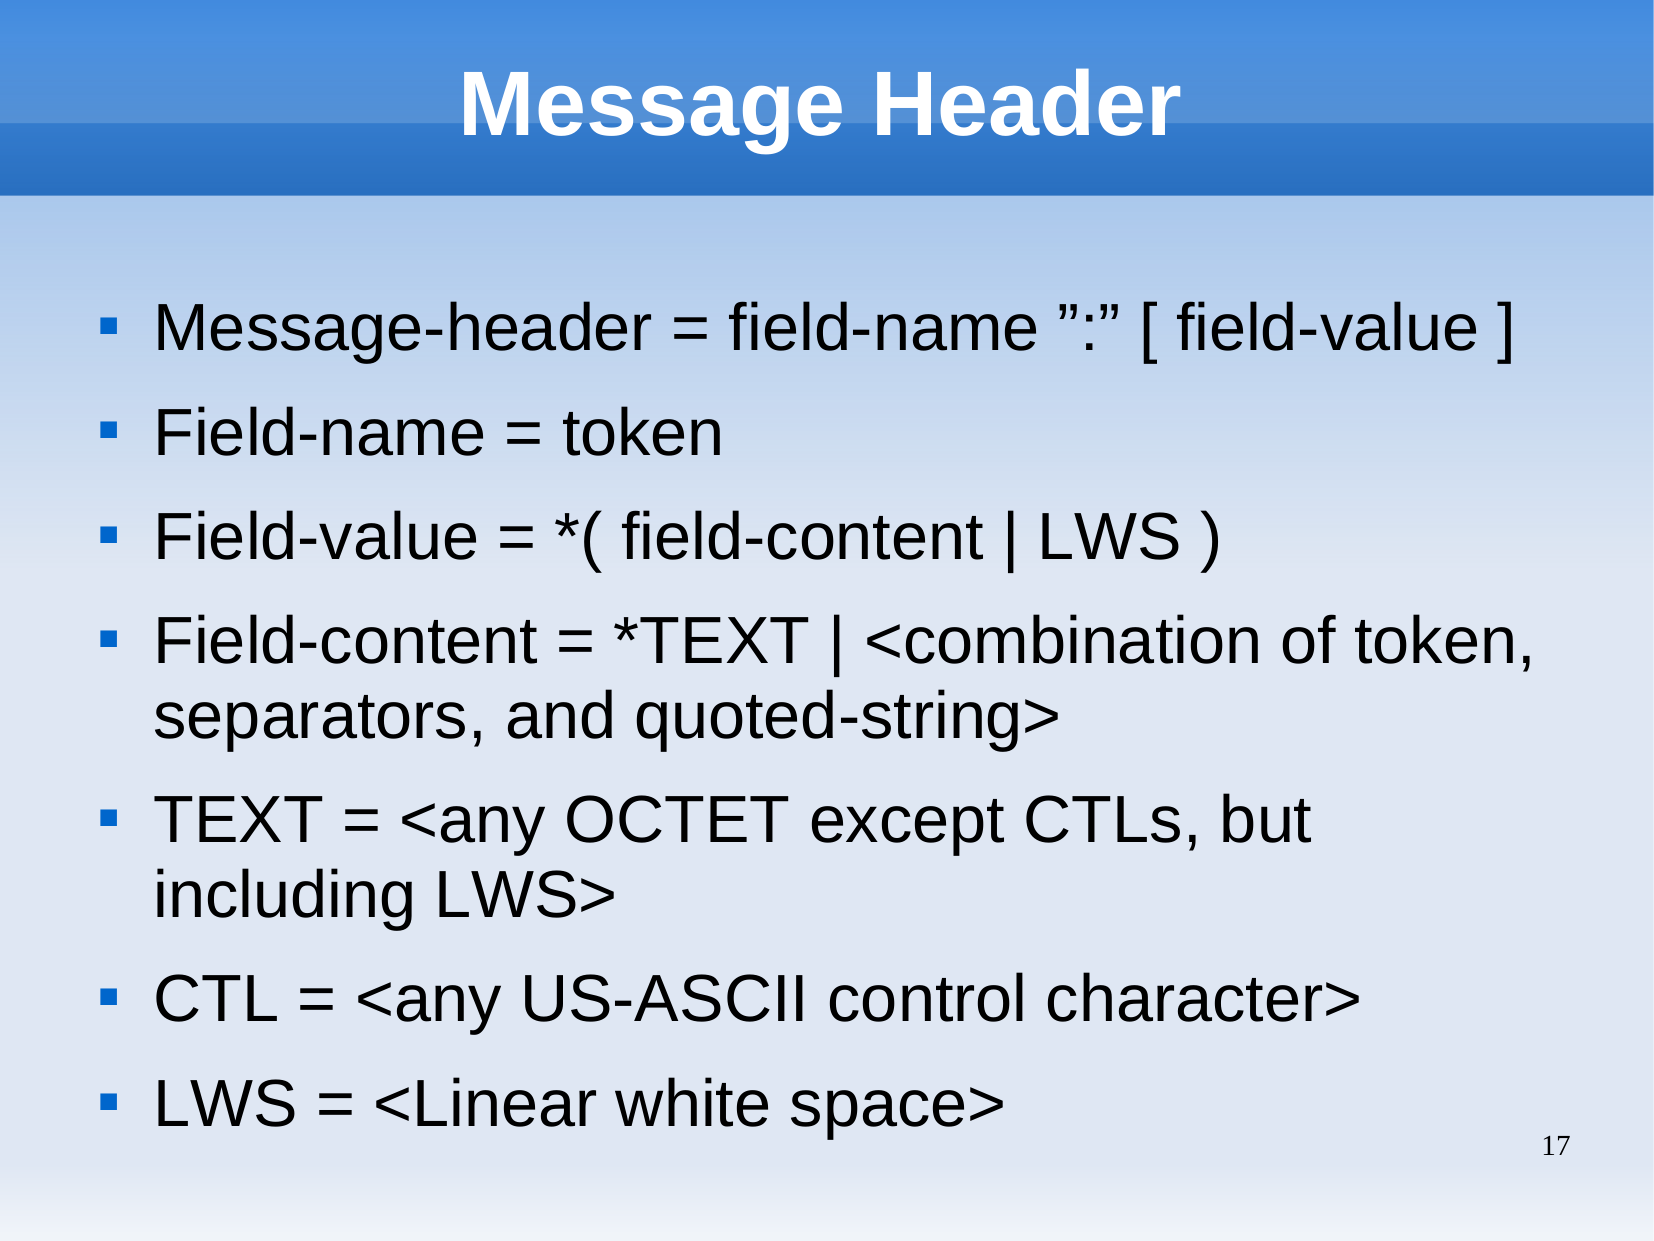

# Message Header
Message-header = field-name ”:” [ field-value ]
Field-name = token
Field-value = *( field-content | LWS )
Field-content = *TEXT | <combination of token, separators, and quoted-string>
TEXT = <any OCTET except CTLs, but including LWS>
CTL = <any US-ASCII control character>
LWS = <Linear white space>
17